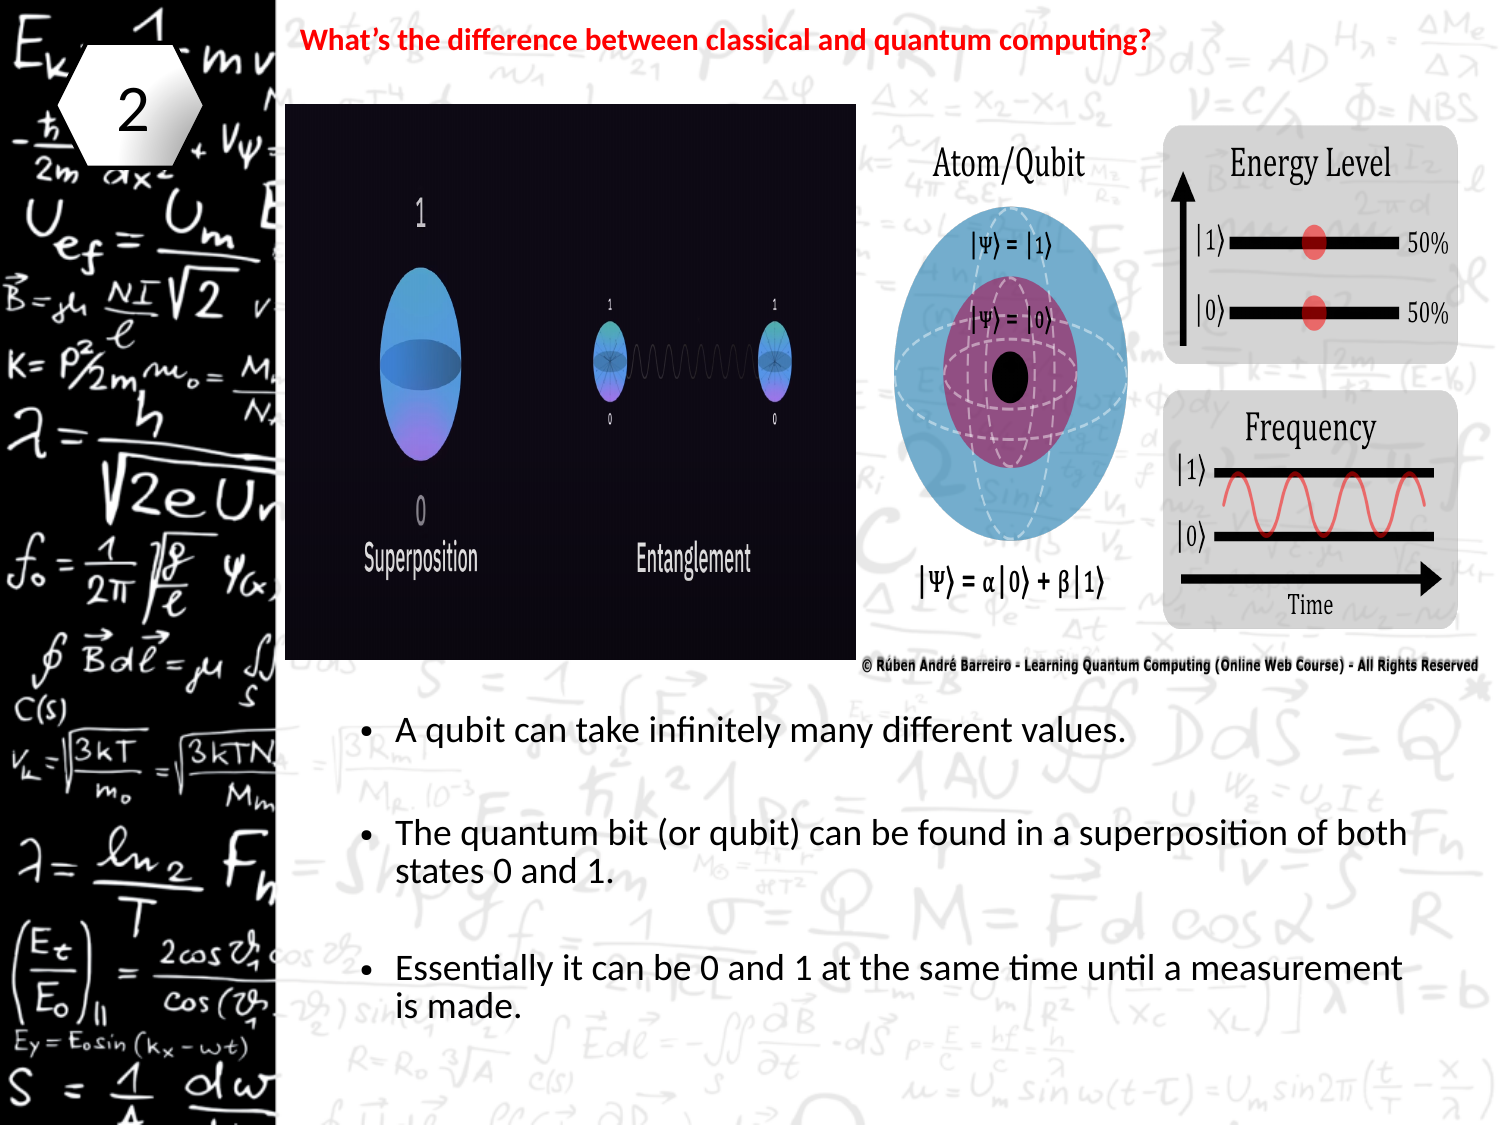

What’s the difference between classical and quantum computing?
2
A qubit can take infinitely many different values.
The quantum bit (or qubit) can be found in a superposition of both states 0 and 1.
Essentially it can be 0 and 1 at the same time until a measurement is made.